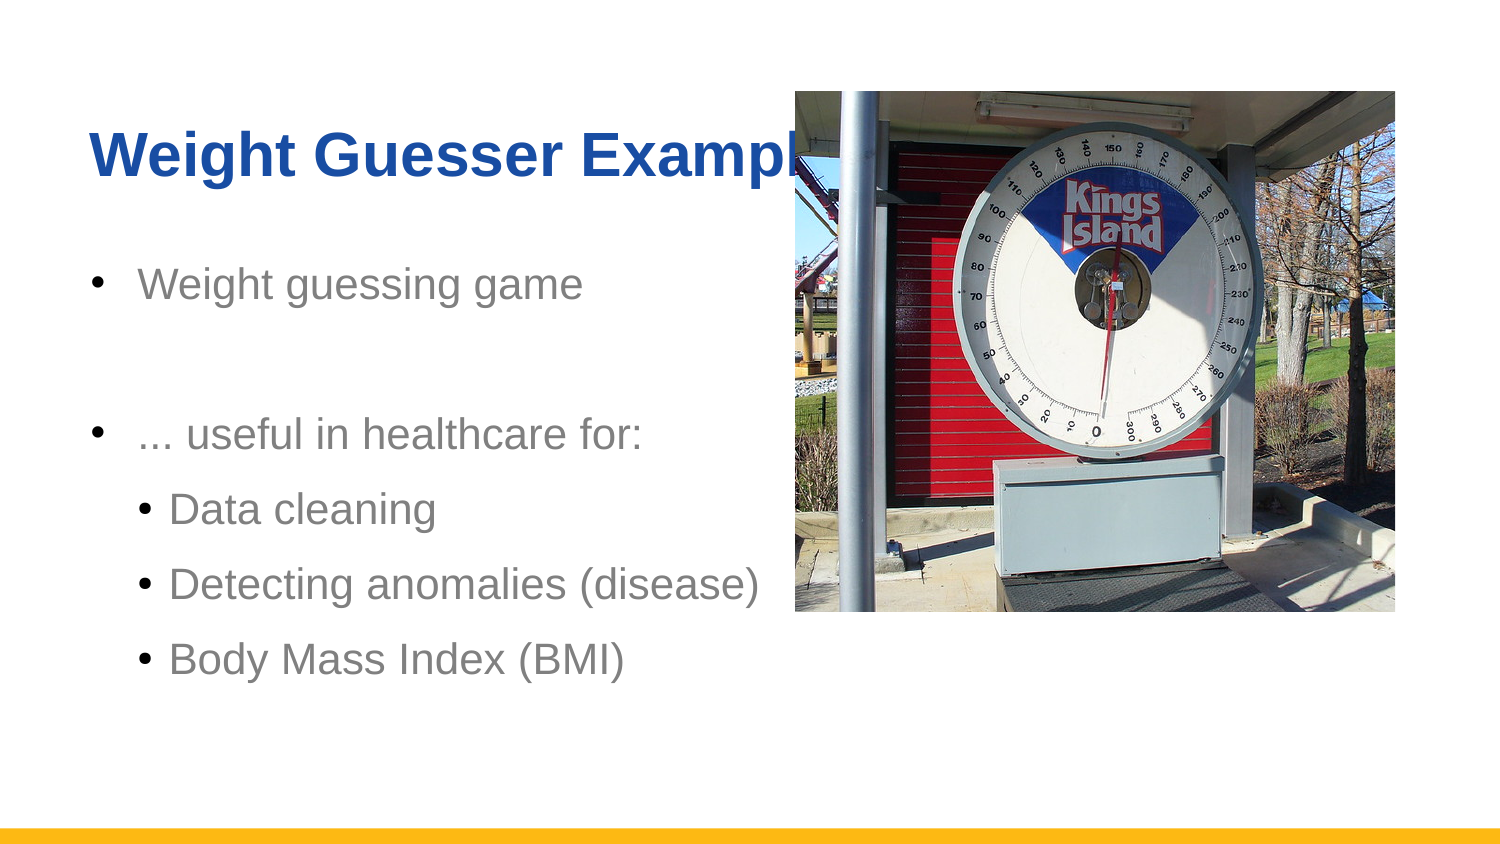

Weight Guesser Example
Weight guessing game
... useful in healthcare for:
Data cleaning
Detecting anomalies (disease)
Body Mass Index (BMI)